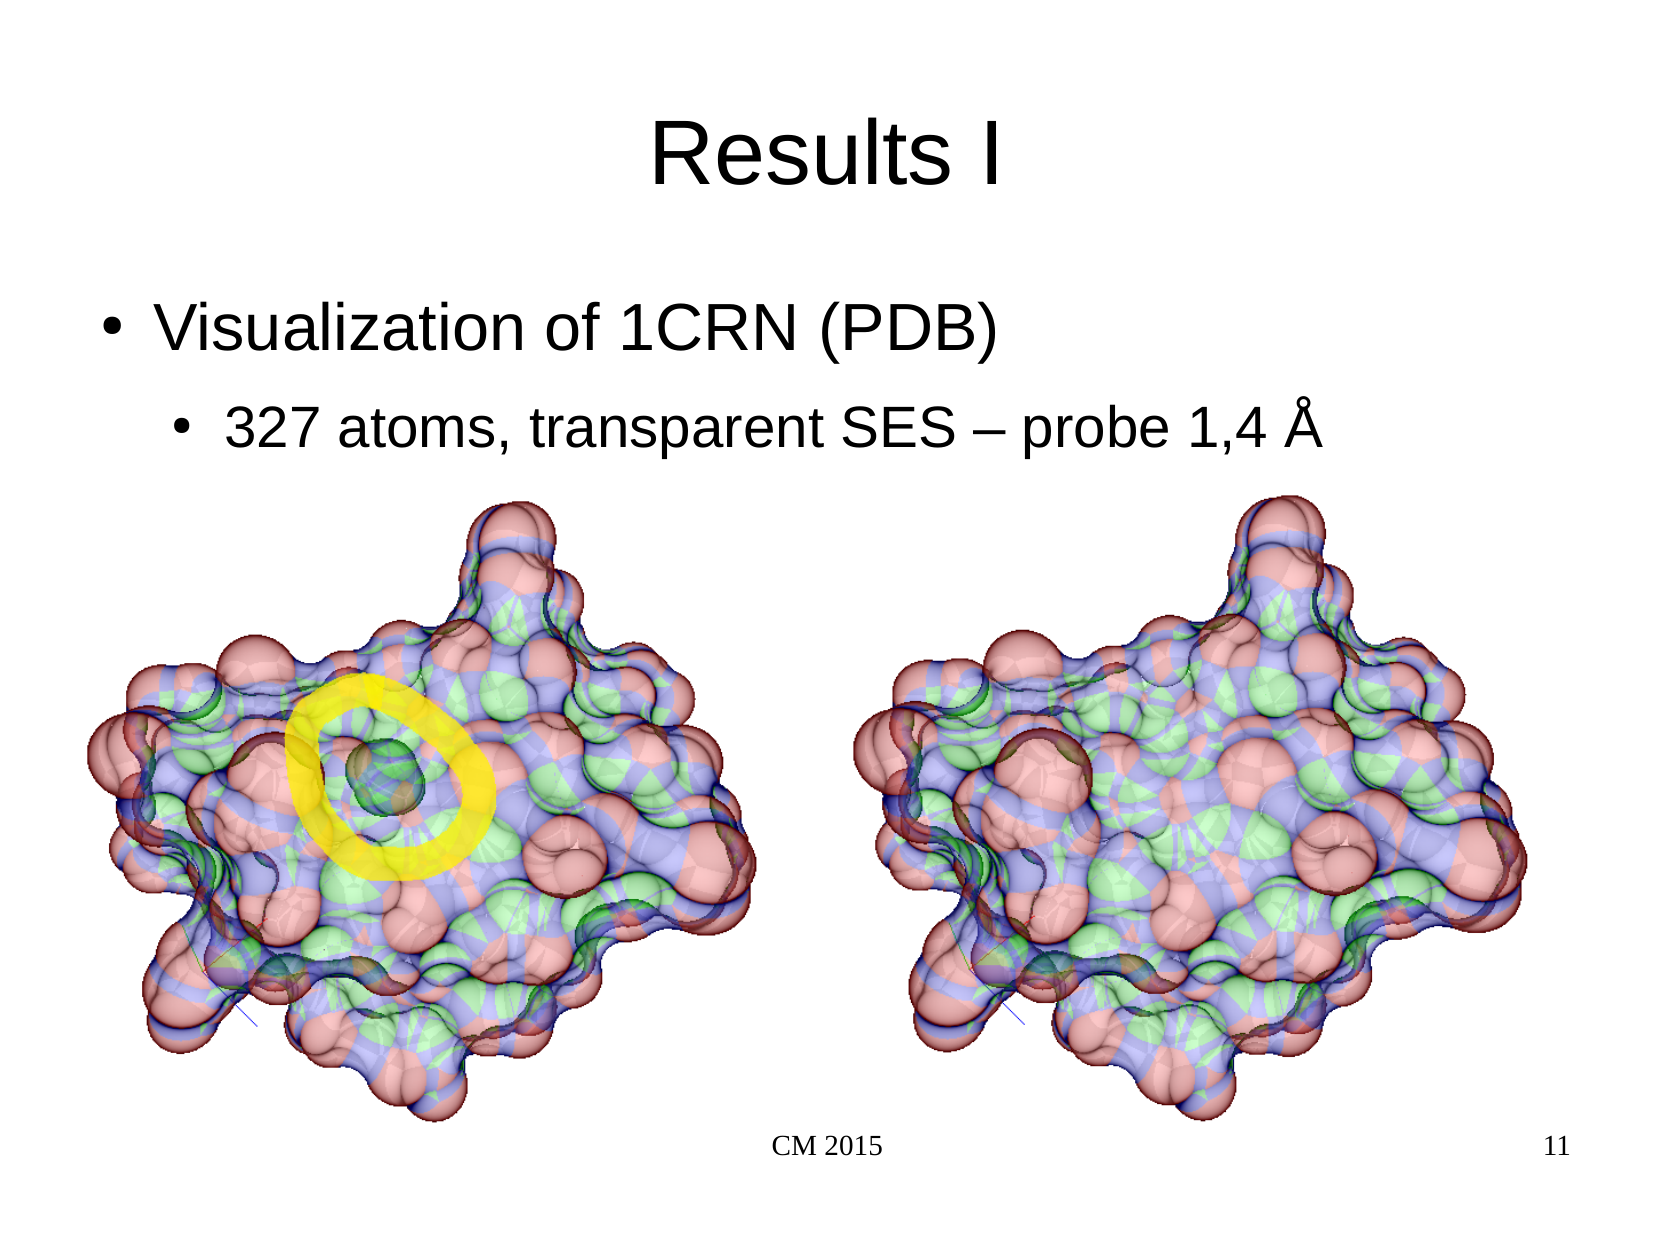

# Results I
Visualization of 1CRN (PDB)
327 atoms, transparent SES – probe 1,4 Å
CM 2015
11